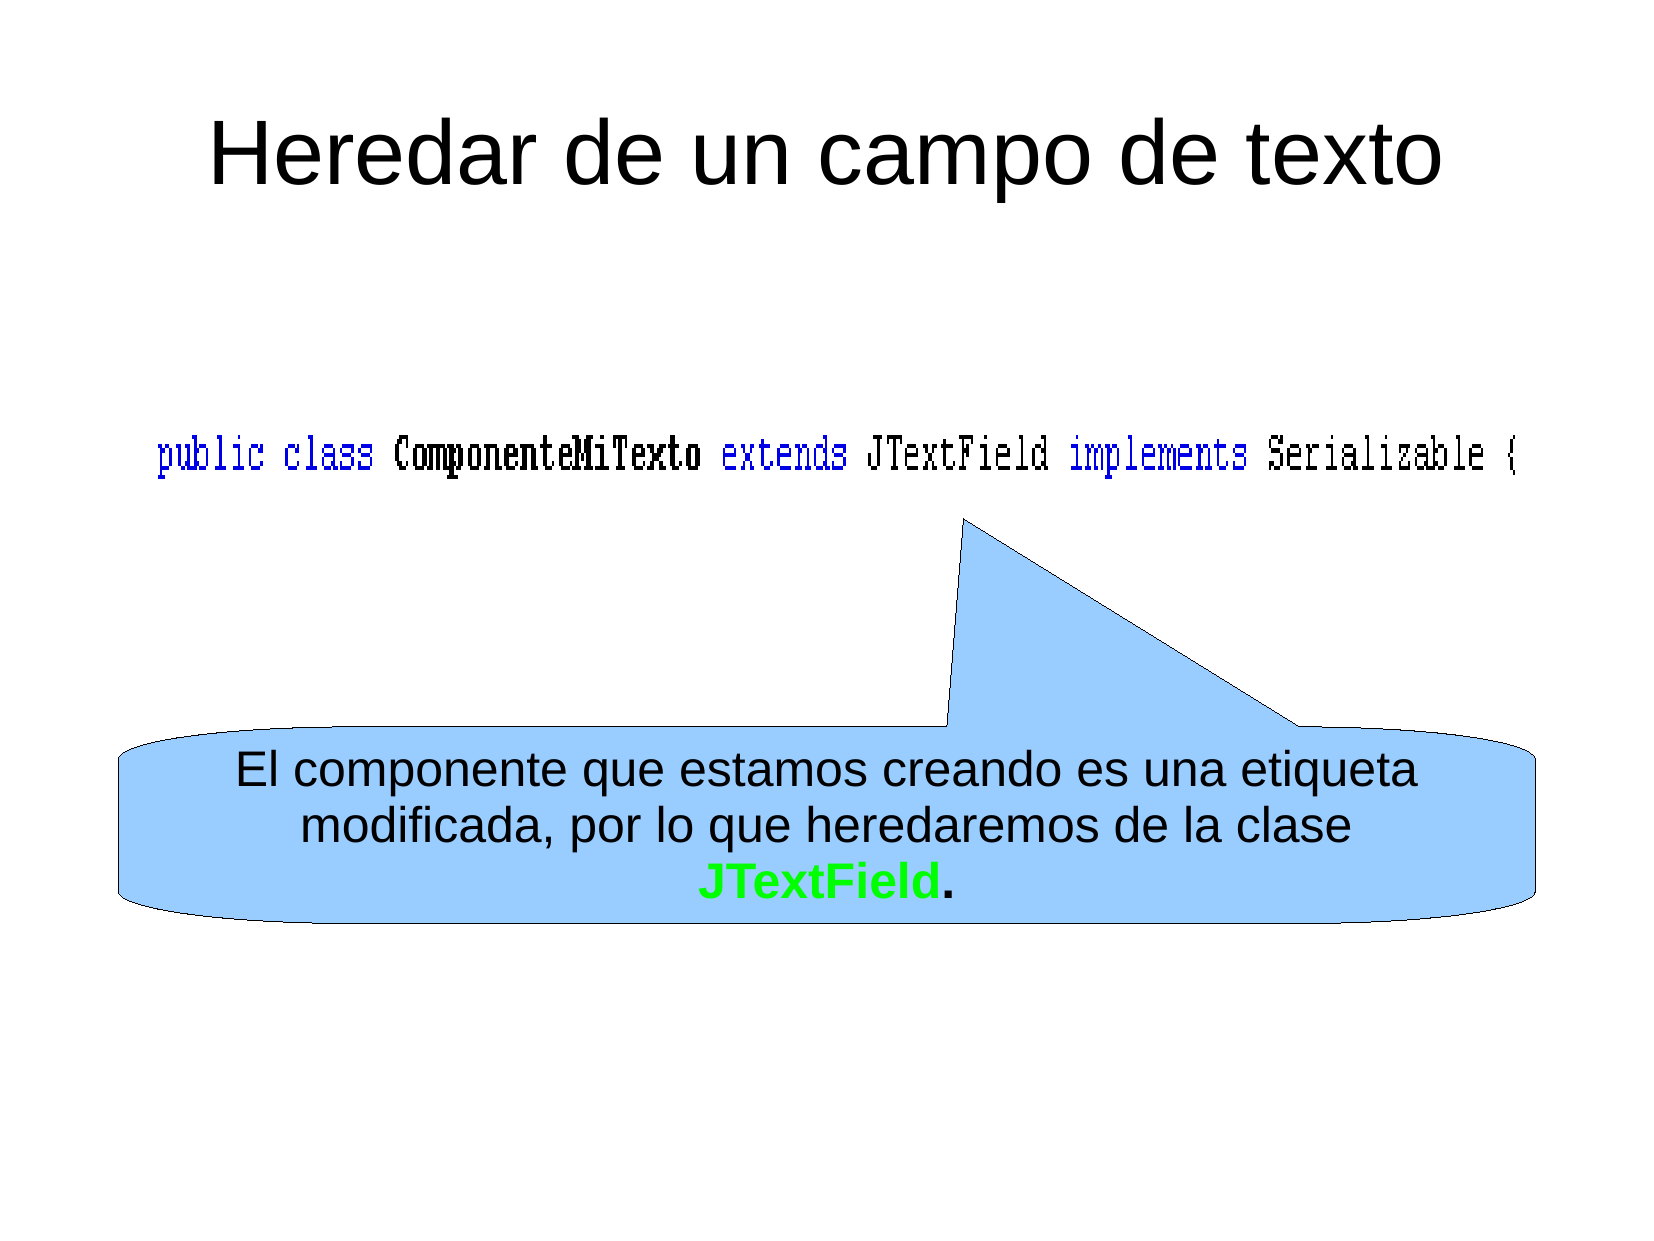

# Heredar de un campo de texto
El componente que estamos creando es una etiqueta modificada, por lo que heredaremos de la clase JTextField.